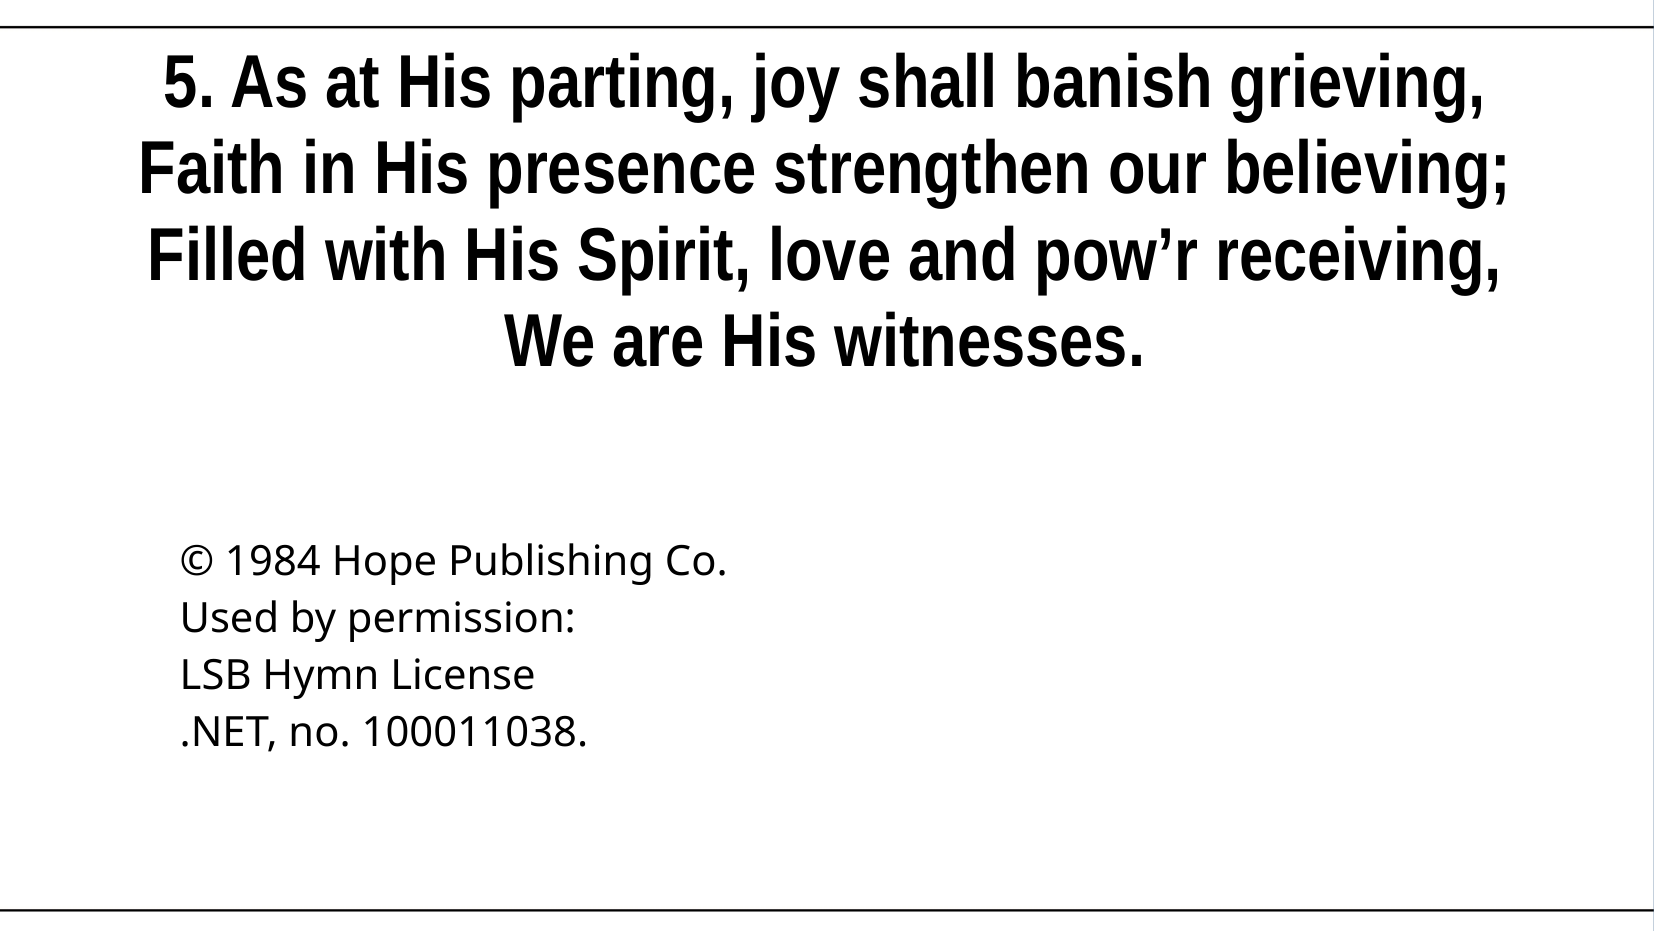

5. As at His parting, joy shall banish grieving,
Faith in His presence strengthen our believing;
Filled with His Spirit, love and pow’r receiving,
We are His witnesses.
 © 1984 Hope Publishing Co.
 Used by permission:
 LSB Hymn License
 .NET, no. 100011038.